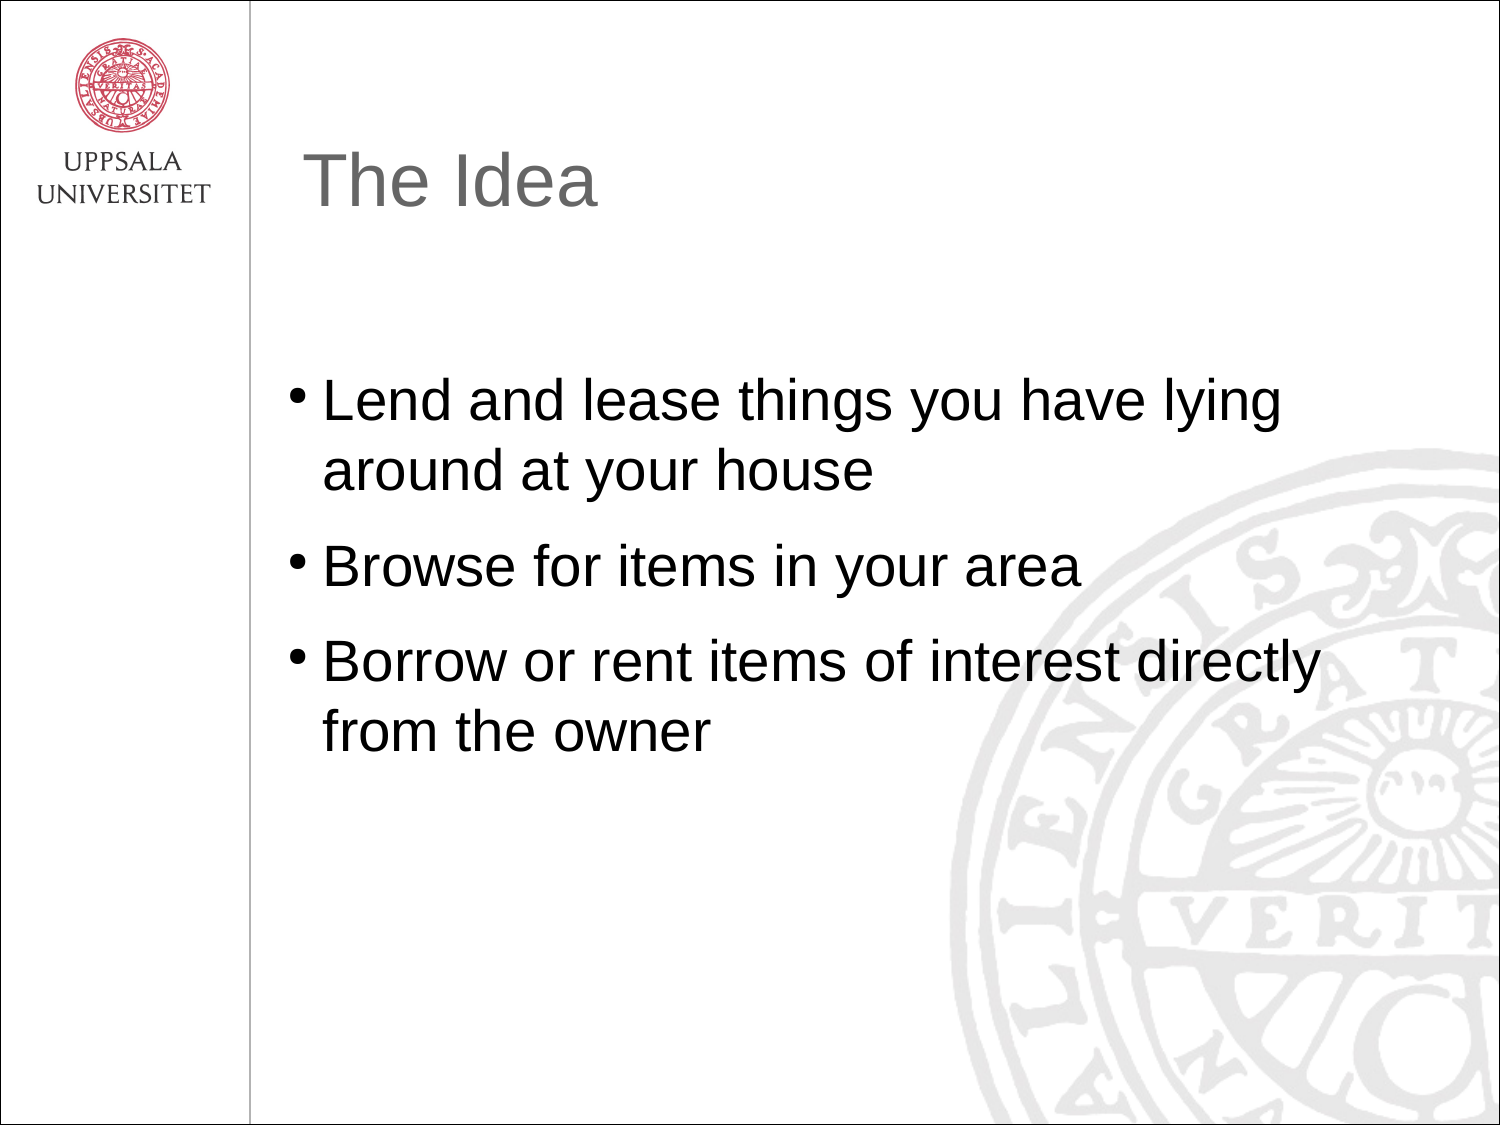

# The Idea
Lend and lease things you have lying around at your house
Browse for items in your area
Borrow or rent items of interest directly from the owner